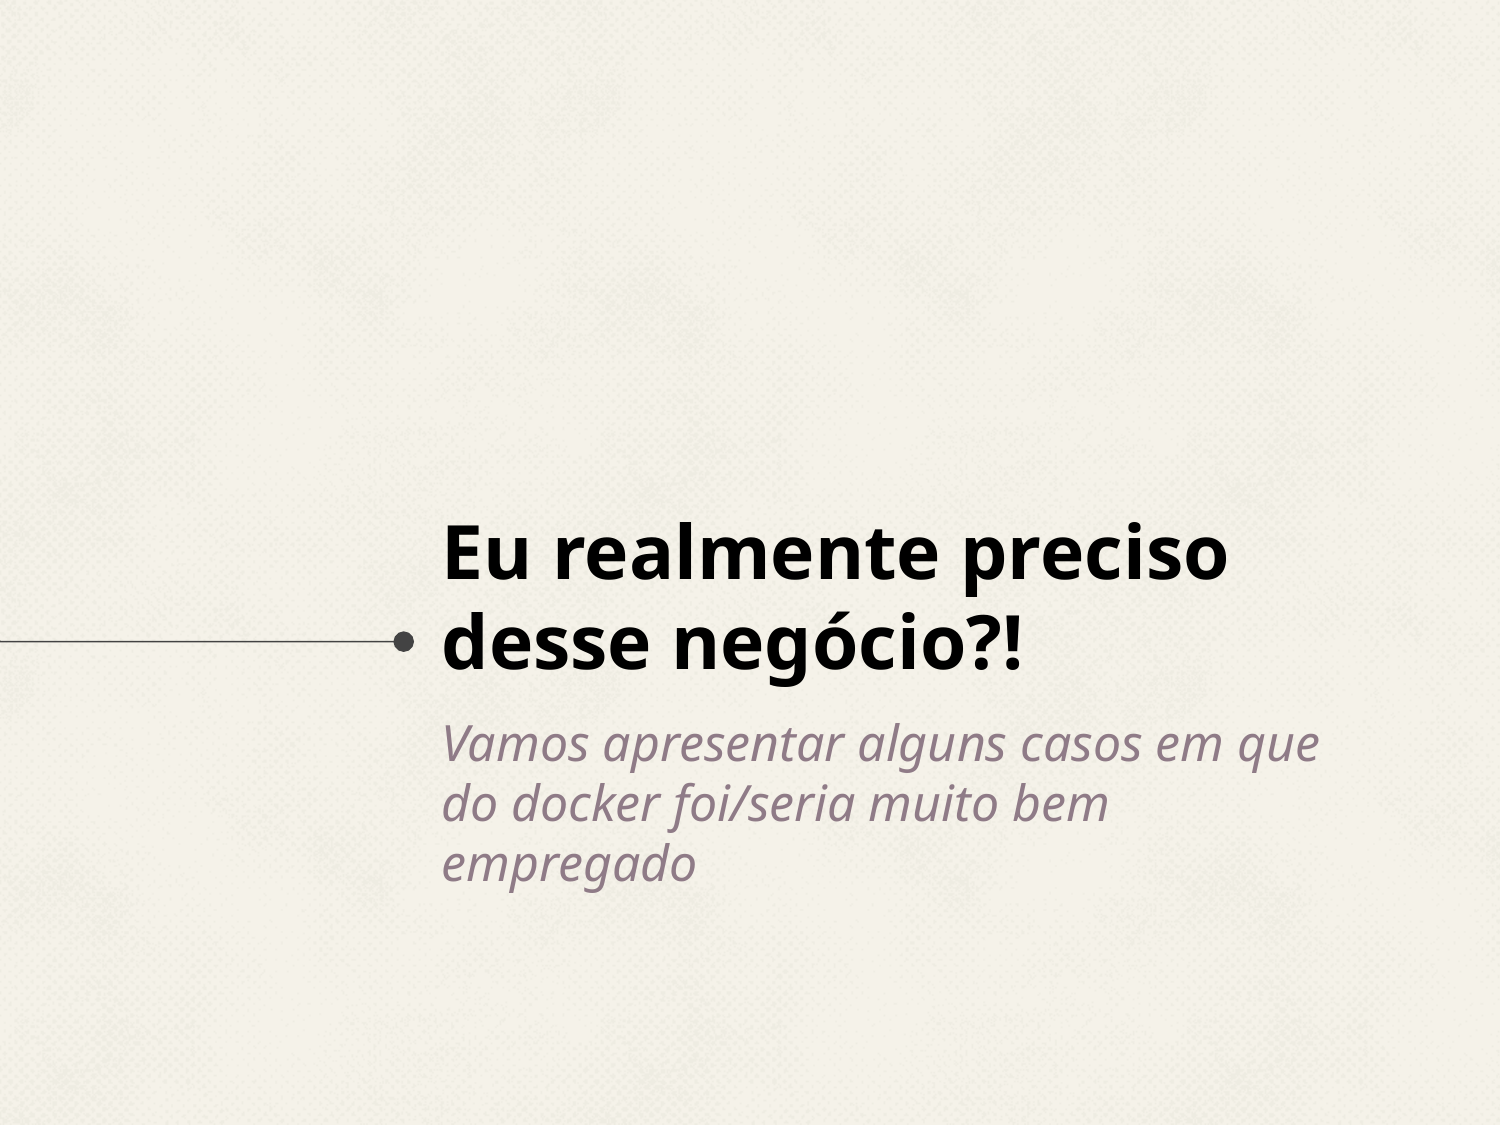

# Eu realmente preciso desse negócio?!
Vamos apresentar alguns casos em que do docker foi/seria muito bem empregado